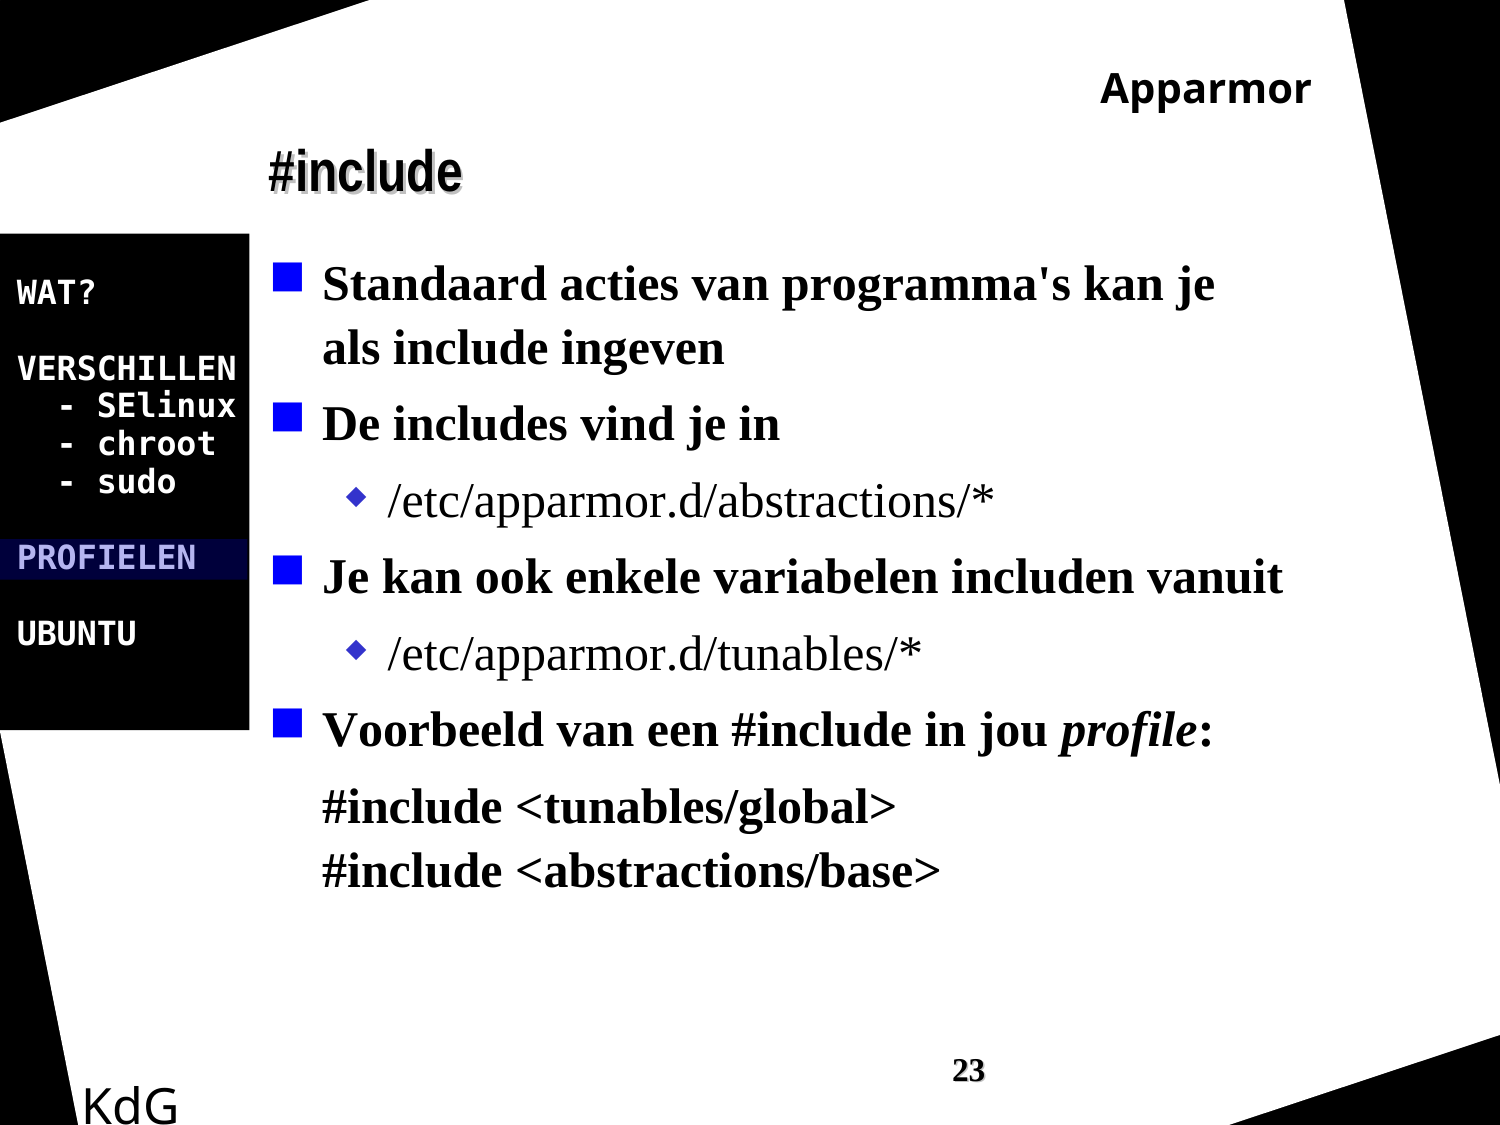

# #include
Standaard acties van programma's kan je
als include ingeven
De includes vind je in
/etc/apparmor.d/abstractions/*
Je kan ook enkele variabelen includen vanuit
/etc/apparmor.d/tunables/*
Voorbeeld van een #include in jou profile:
#include <tunables/global>
#include <abstractions/base>